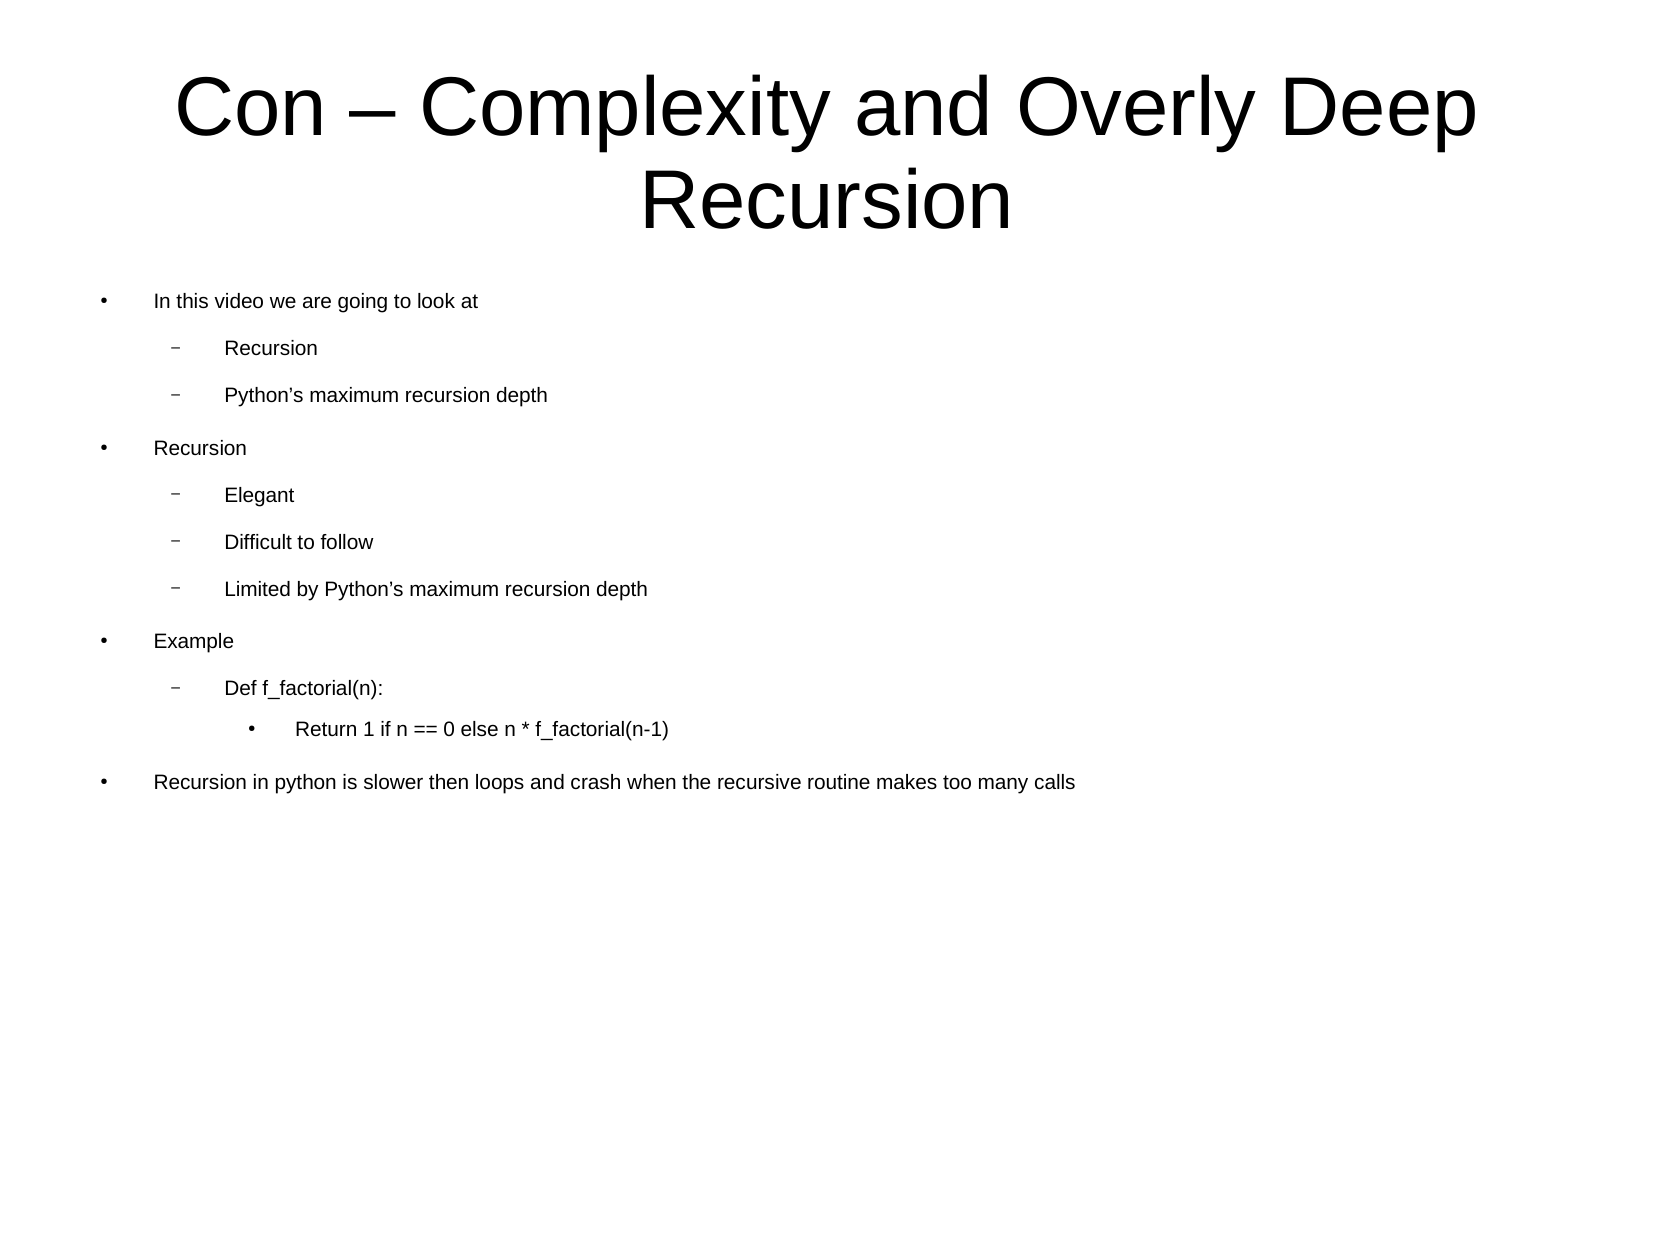

# Con – Complexity and Overly Deep Recursion
In this video we are going to look at
Recursion
Python’s maximum recursion depth
Recursion
Elegant
Difficult to follow
Limited by Python’s maximum recursion depth
Example
Def f_factorial(n):
Return 1 if n == 0 else n * f_factorial(n-1)
Recursion in python is slower then loops and crash when the recursive routine makes too many calls